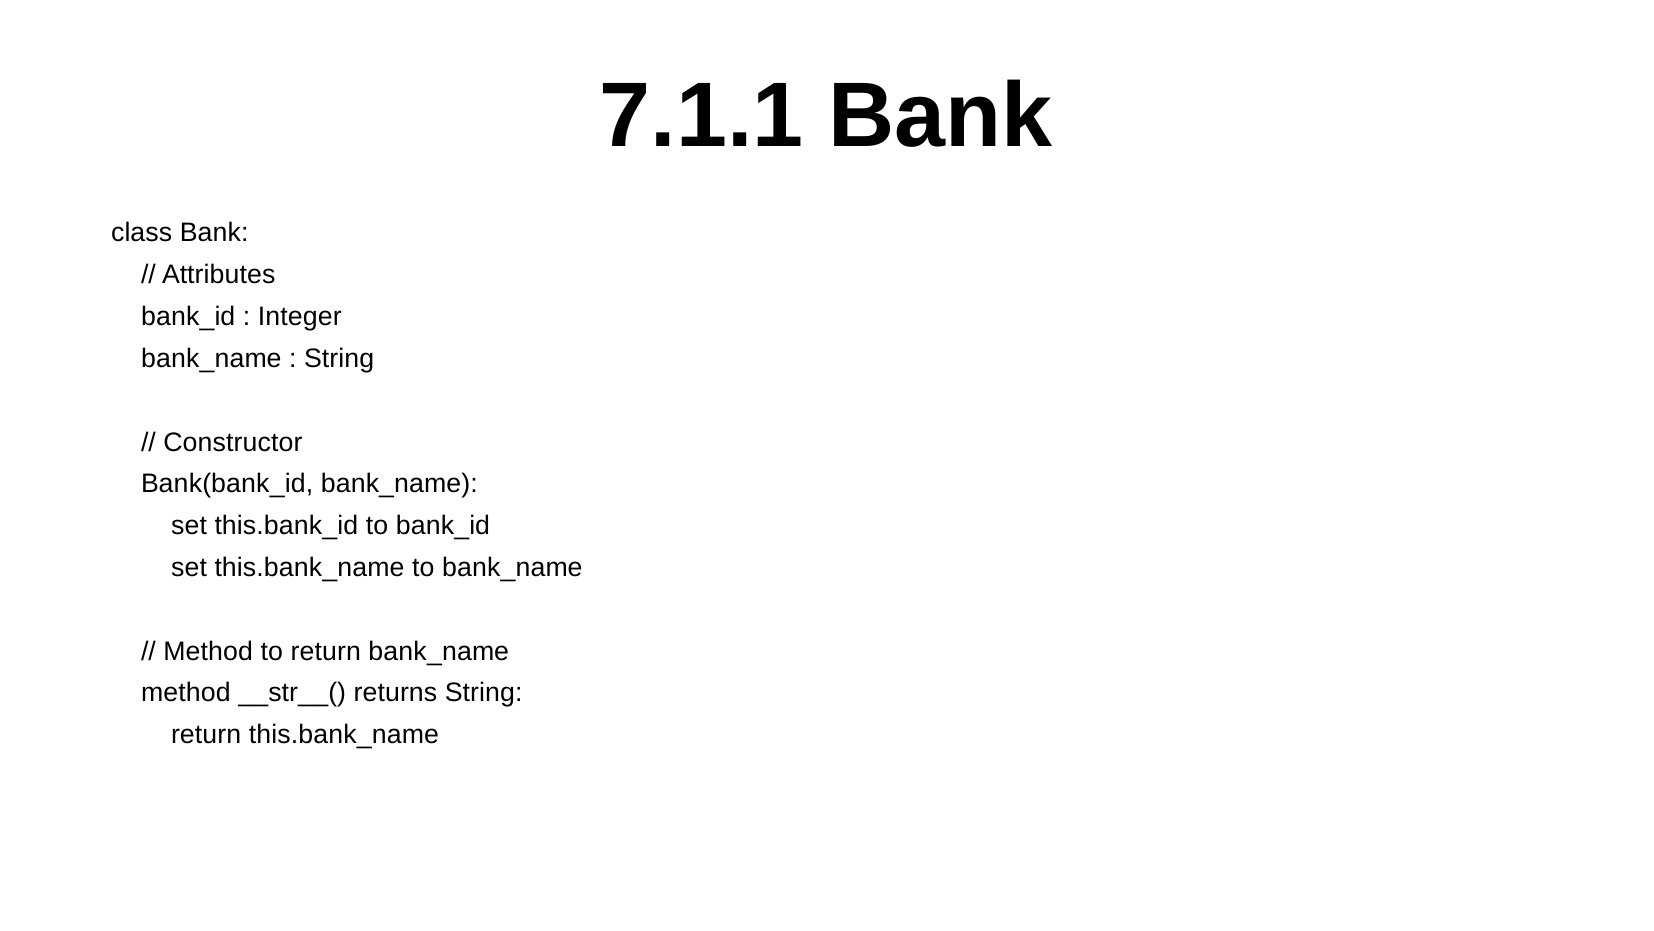

# 7.1.1 Bank
class Bank:
 // Attributes
 bank_id : Integer
 bank_name : String
 // Constructor
 Bank(bank_id, bank_name):
 set this.bank_id to bank_id
 set this.bank_name to bank_name
 // Method to return bank_name
 method __str__() returns String:
 return this.bank_name